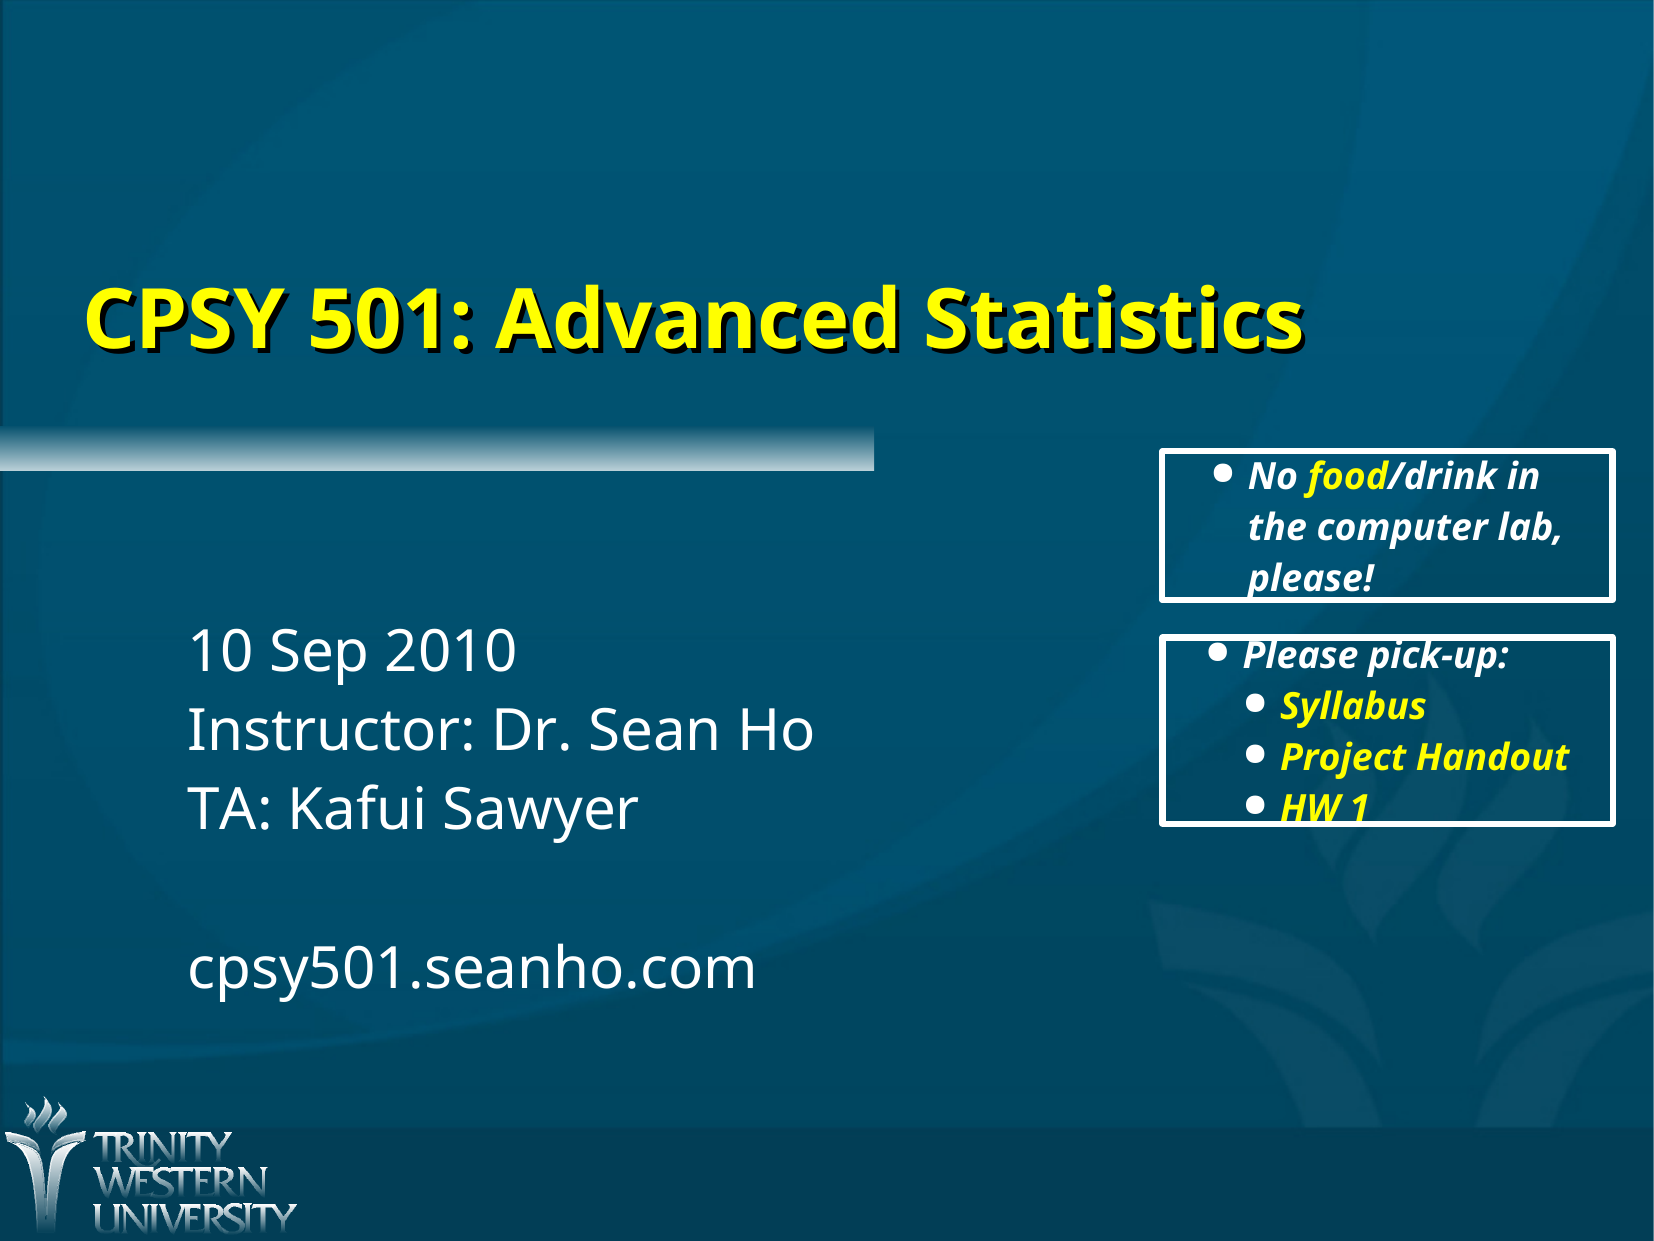

# CPSY 501: Advanced Statistics
No food/drink in
the computer lab,
please!
10 Sep 2010
Instructor: Dr. Sean Ho
TA: Kafui Sawyer
cpsy501.seanho.com
Please pick-up:
Syllabus
Project Handout
HW 1